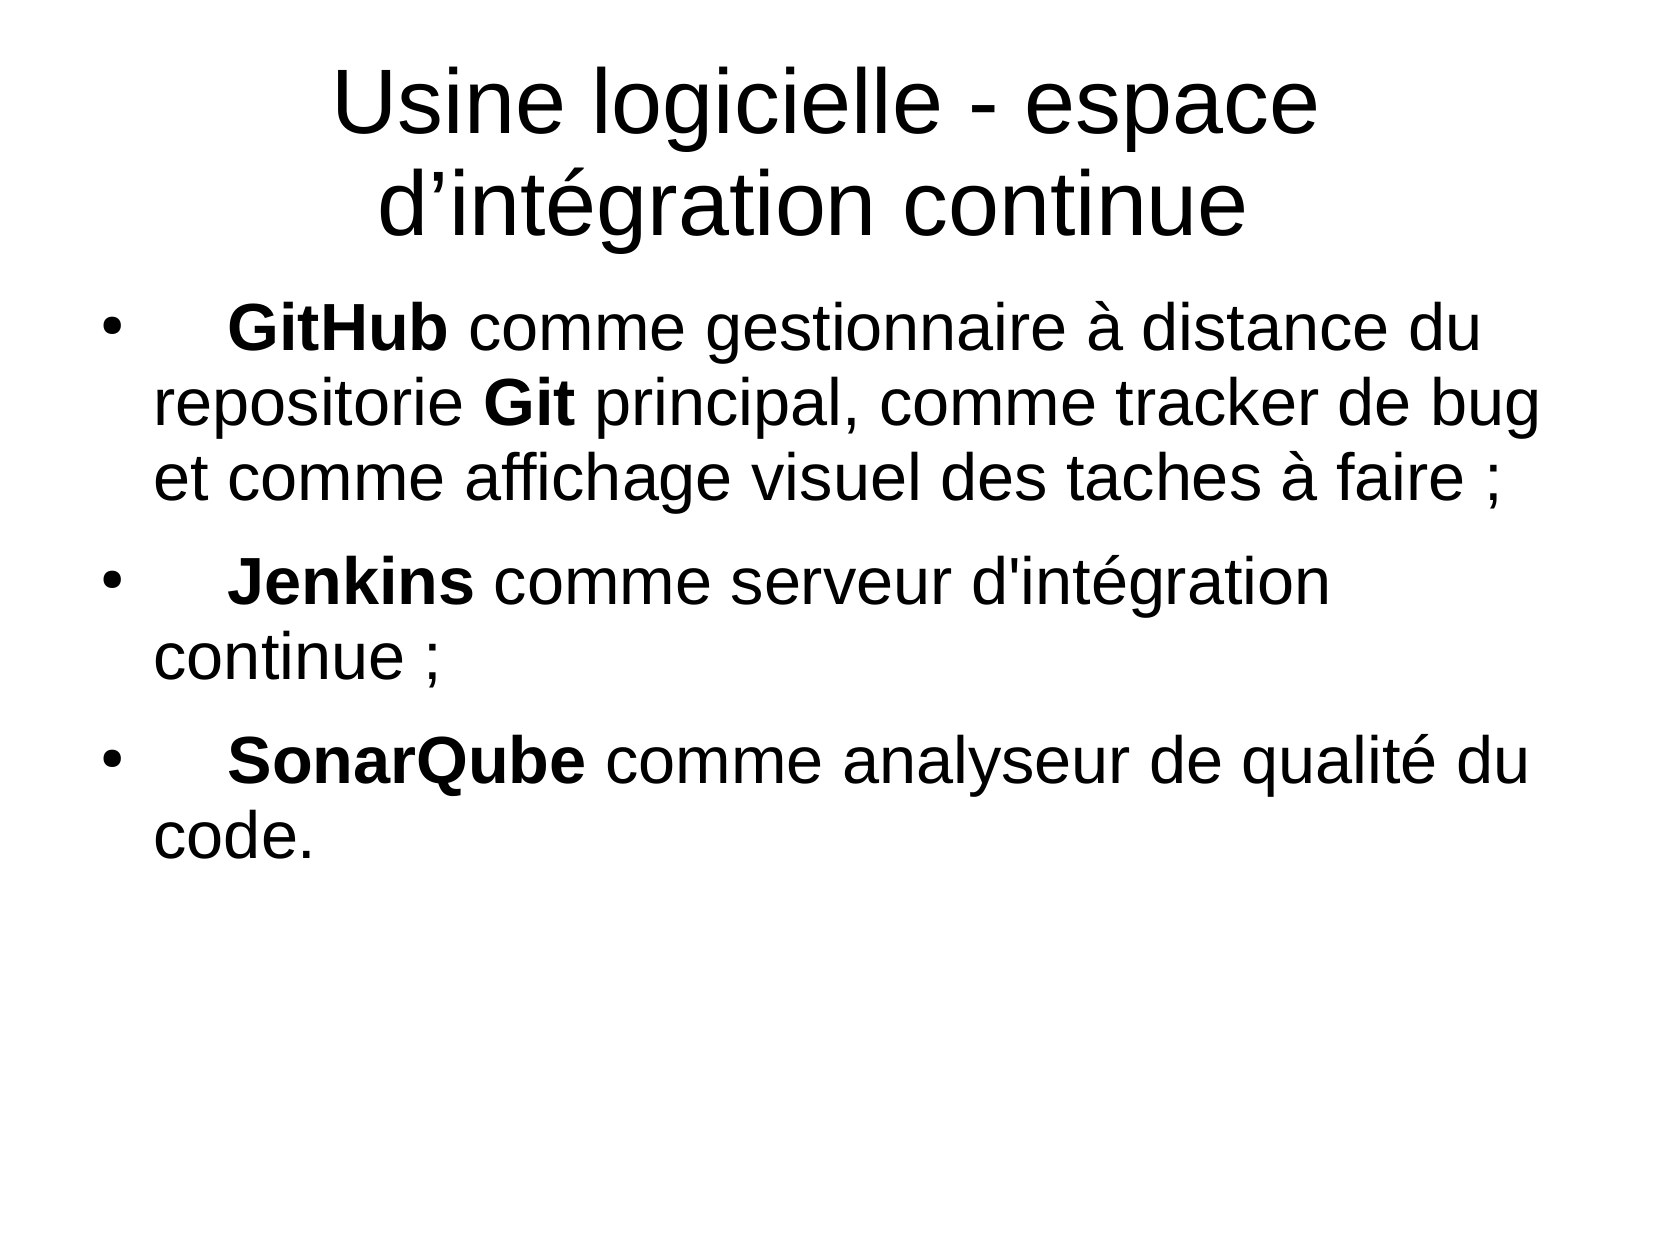

# Usine logicielle - espace d’intégration continue
 GitHub comme gestionnaire à distance du repositorie Git principal, comme tracker de bug et comme affichage visuel des taches à faire ;
 Jenkins comme serveur d'intégration continue ;
 SonarQube comme analyseur de qualité du code.